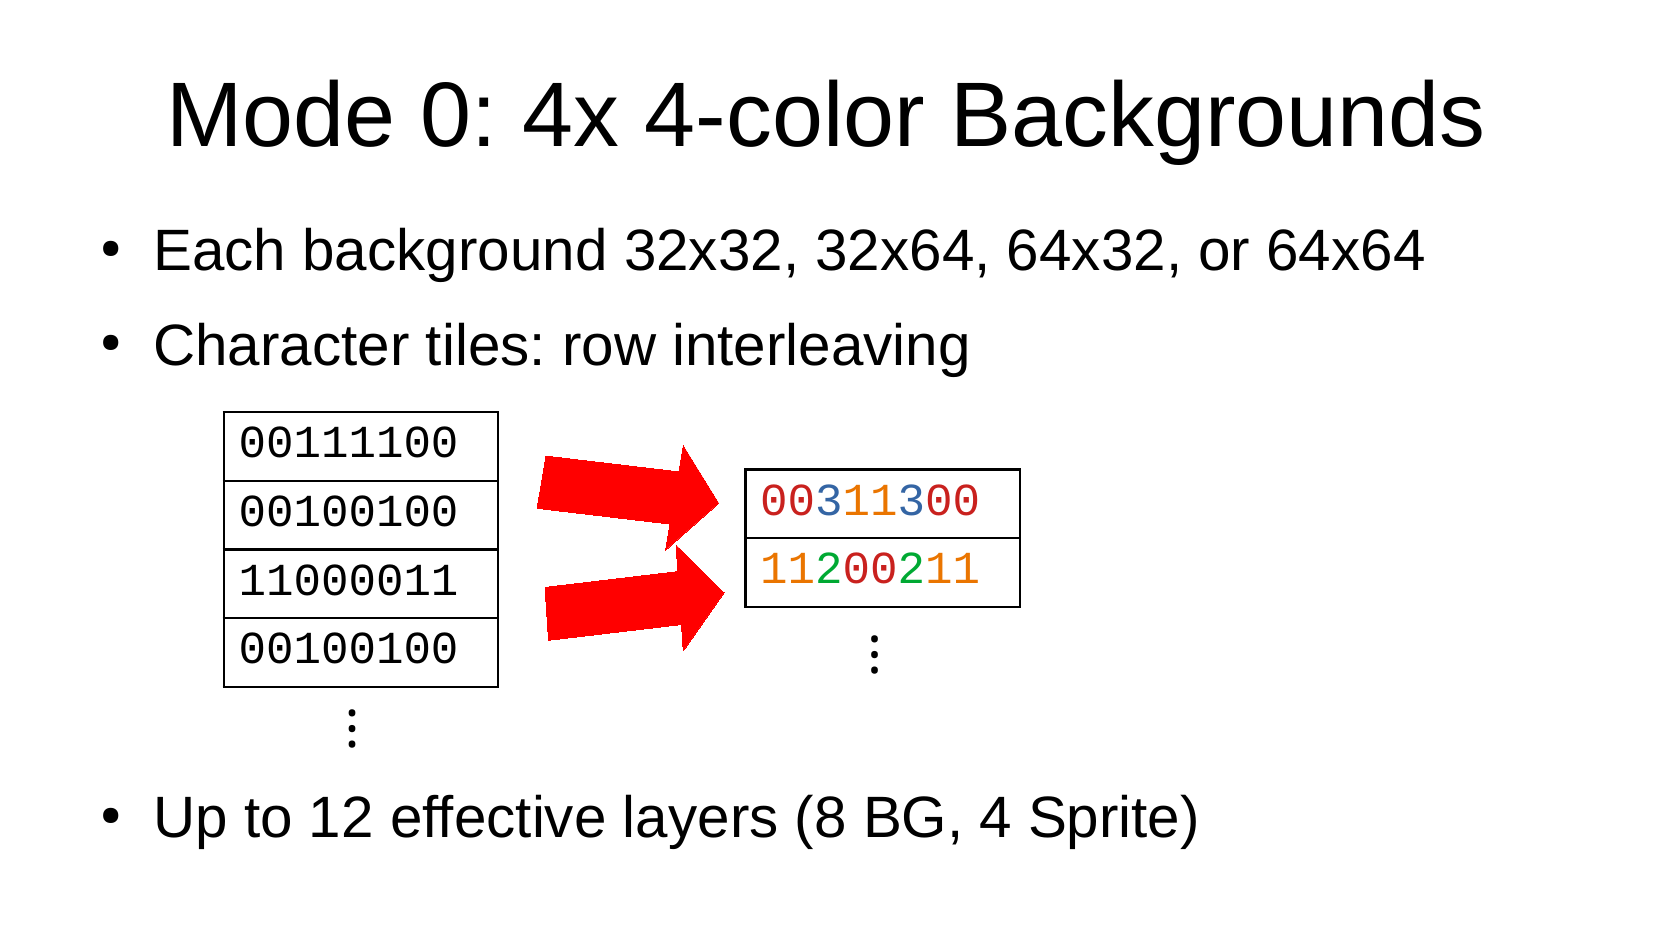

# Mode 0: 4x 4-color Backgrounds
Each background 32x32, 32x64, 64x32, or 64x64
Character tiles: row interleaving
Up to 12 effective layers (8 BG, 4 Sprite)
| 00111100 |
| --- |
| 00100100 |
| 11000011 |
| 00100100 |
| 00311300 |
| --- |
| 11200211 |
⁝
⁝